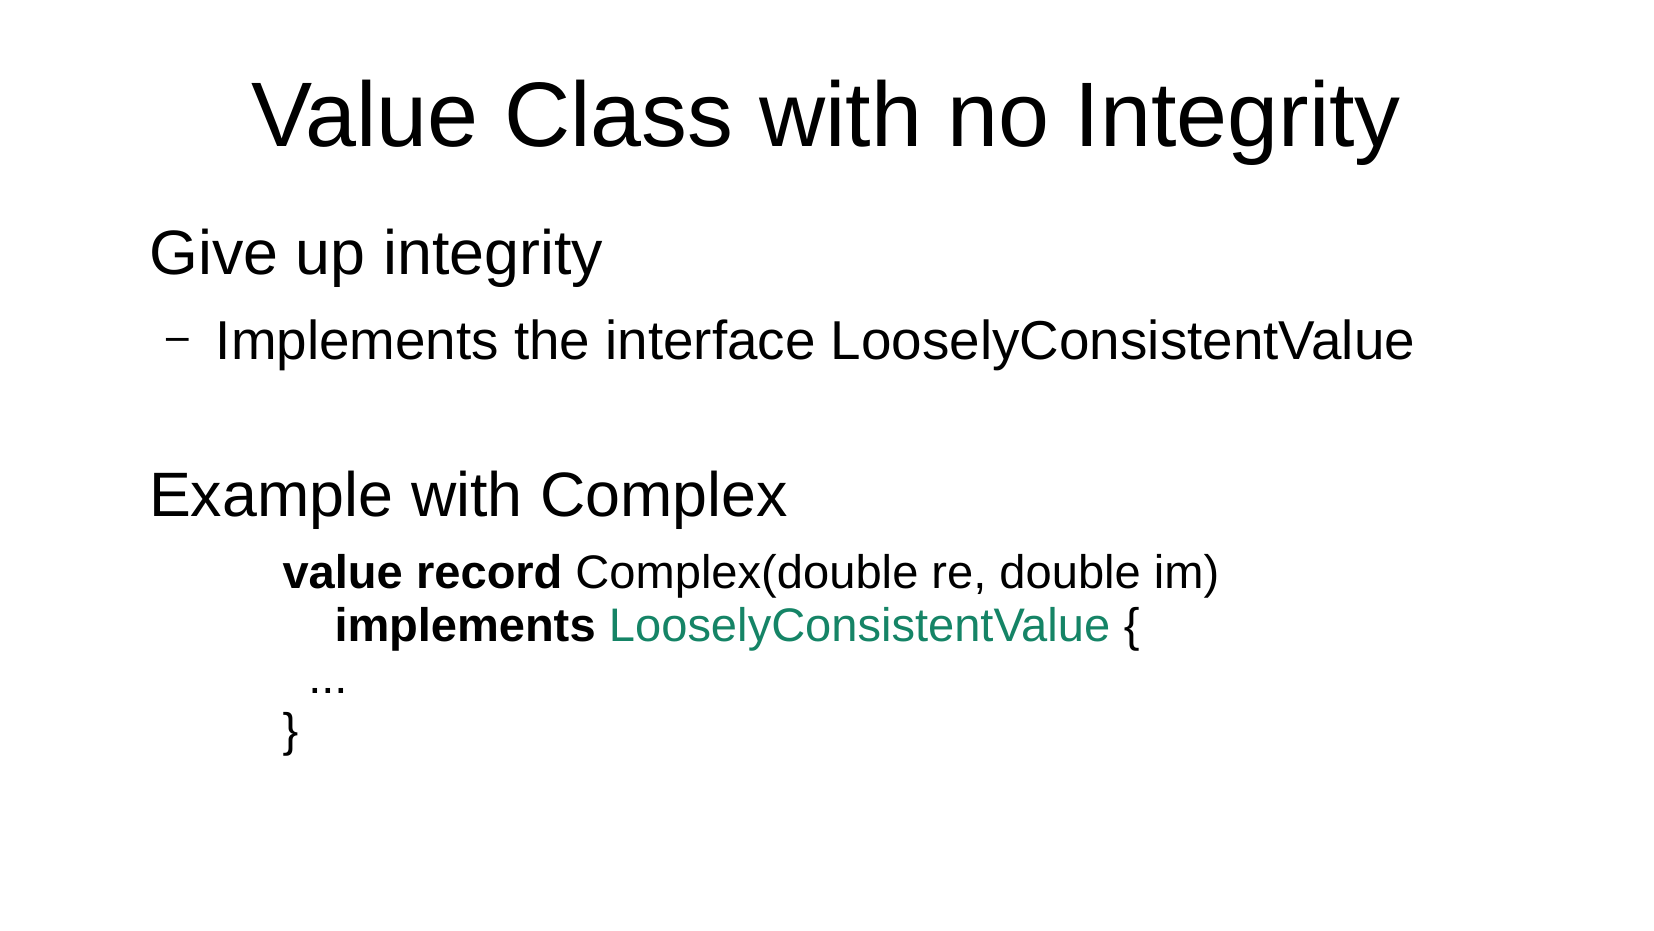

# Value Class with no Integrity
Give up integrity
Implements the interface LooselyConsistentValue
Example with Complex
value record Complex(double re, double im)
 implements LooselyConsistentValue {
 ...
}